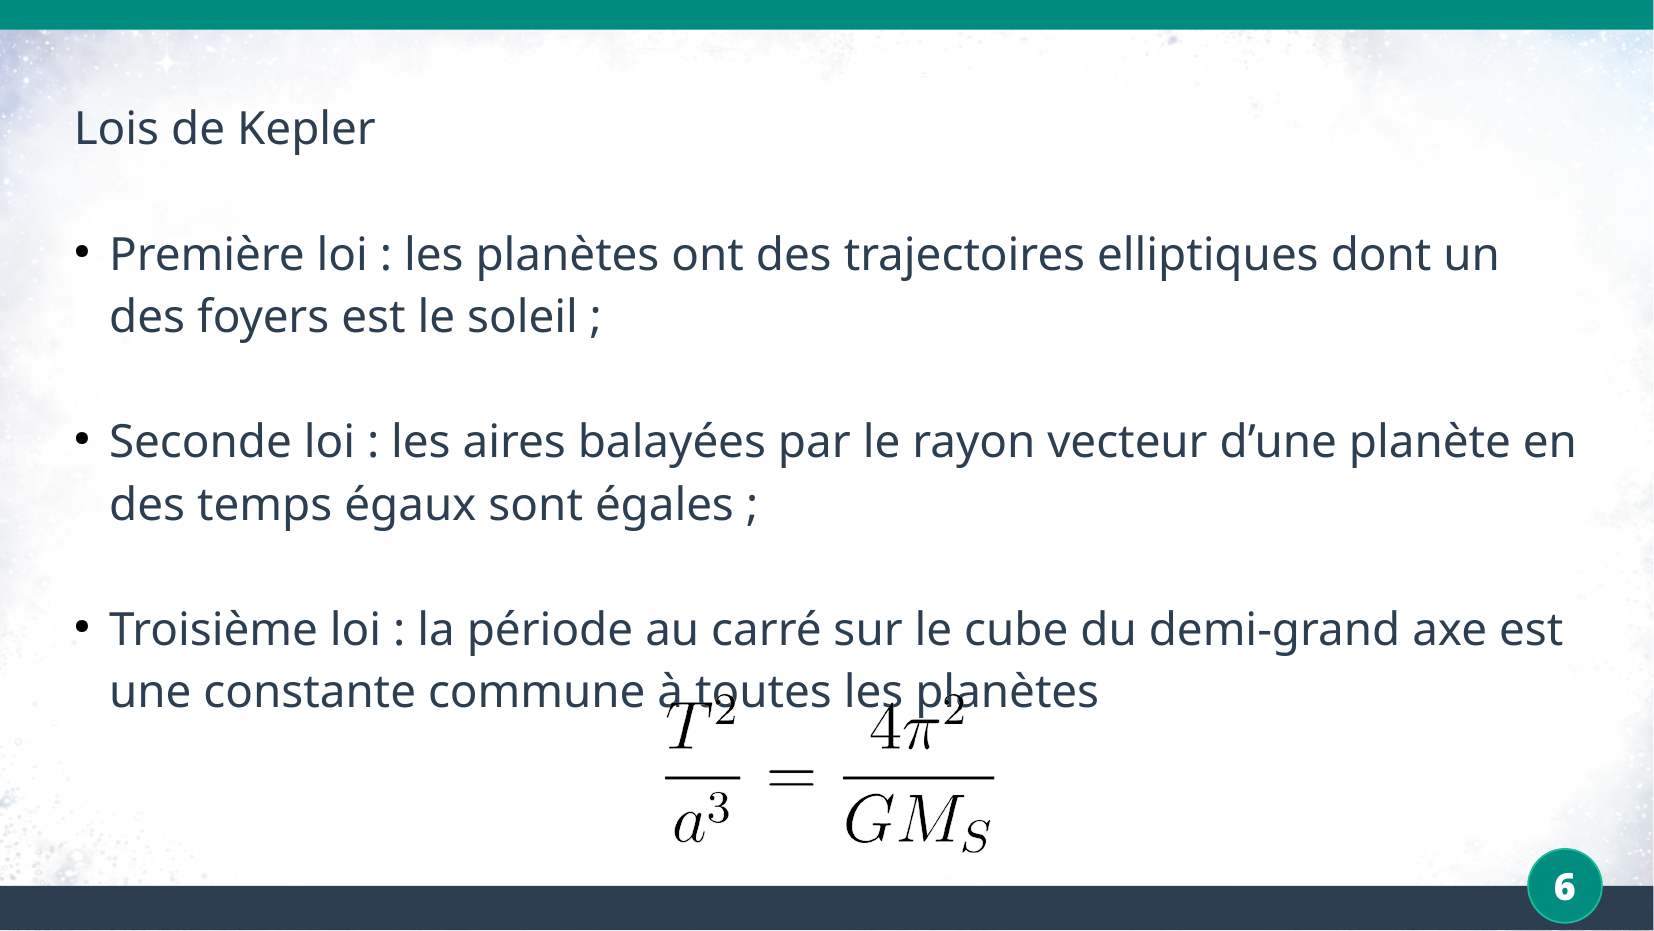

Lois de Kepler
Première loi : les planètes ont des trajectoires elliptiques dont un des foyers est le soleil ;
Seconde loi : les aires balayées par le rayon vecteur d’une planète en des temps égaux sont égales ;
Troisième loi : la période au carré sur le cube du demi-grand axe est une constante commune à toutes les planètes